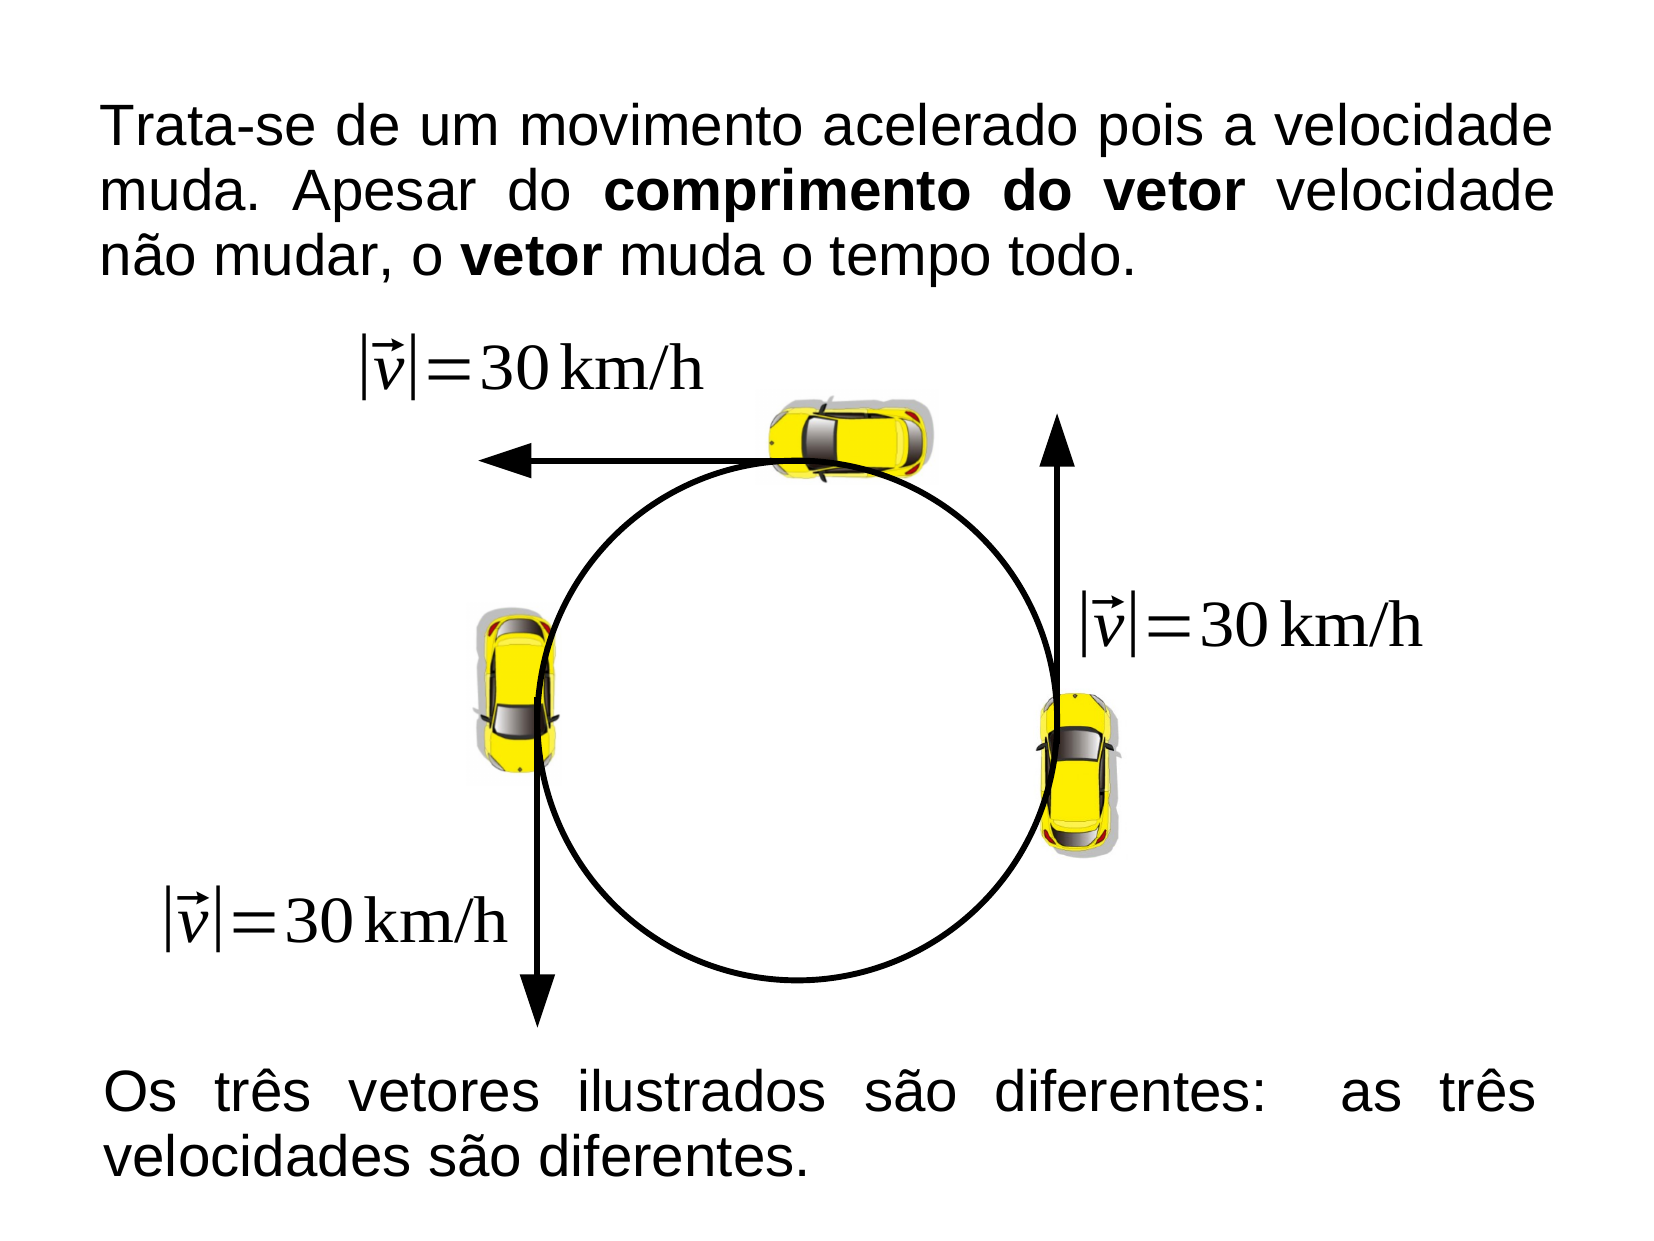

Trata-se de um movimento acelerado pois a velocidade muda. Apesar do comprimento do vetor velocidade não mudar, o vetor muda o tempo todo.
Os três vetores ilustrados são diferentes: as três velocidades são diferentes.